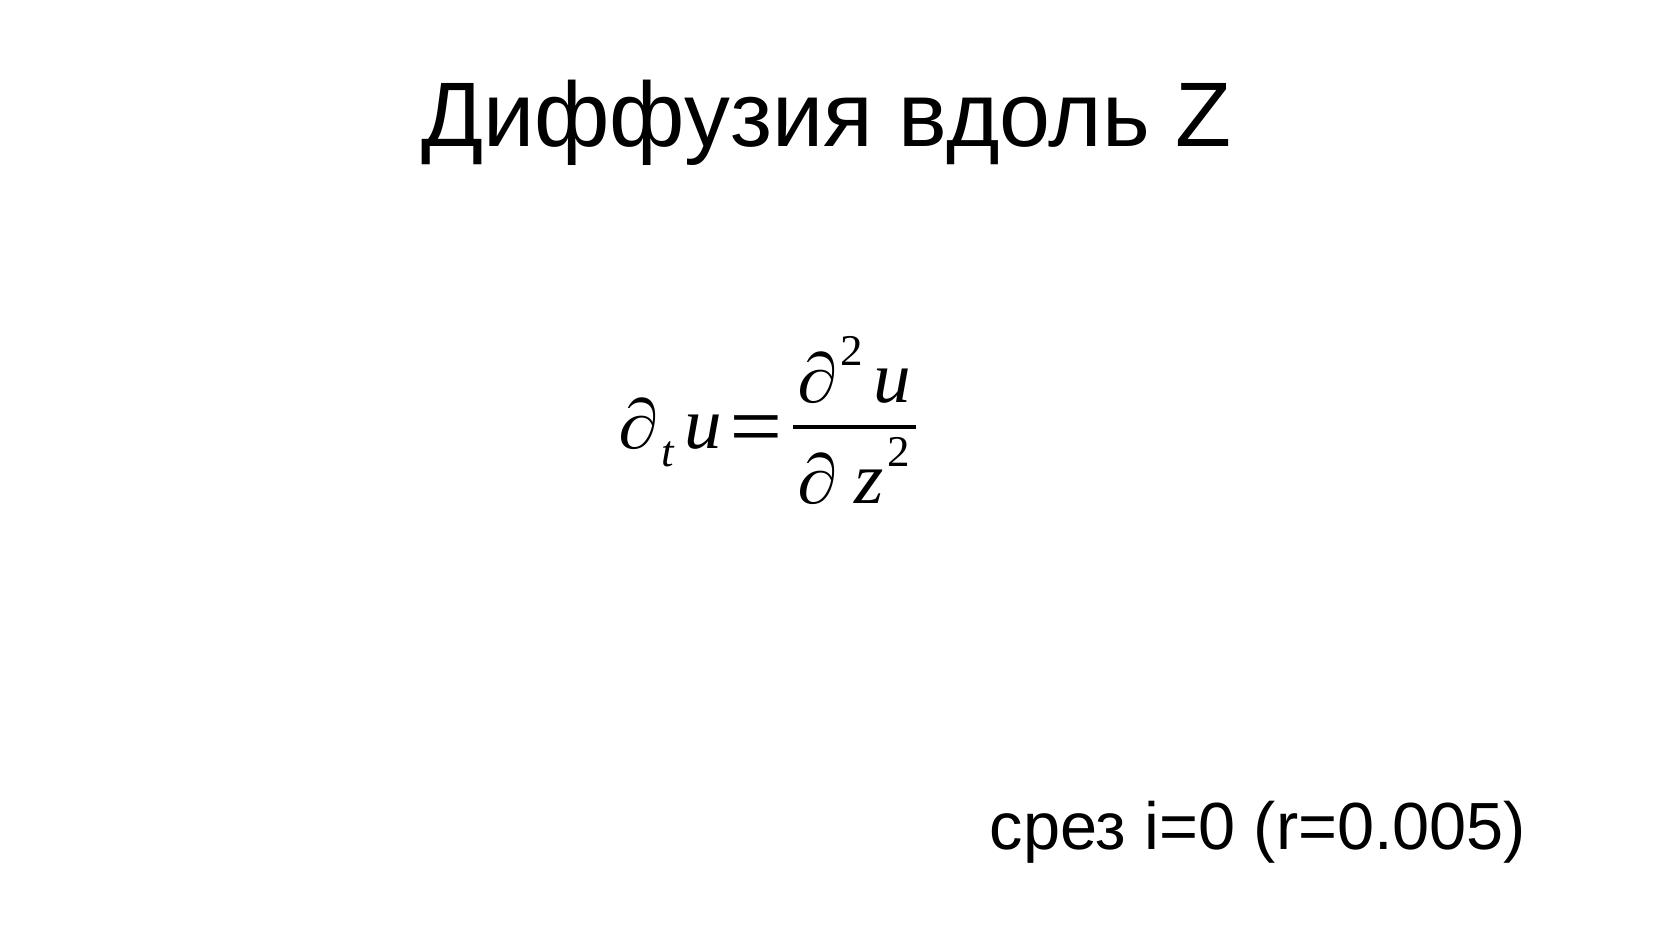

# Диффузия вдоль Z
срез i=0 (r=0.005)